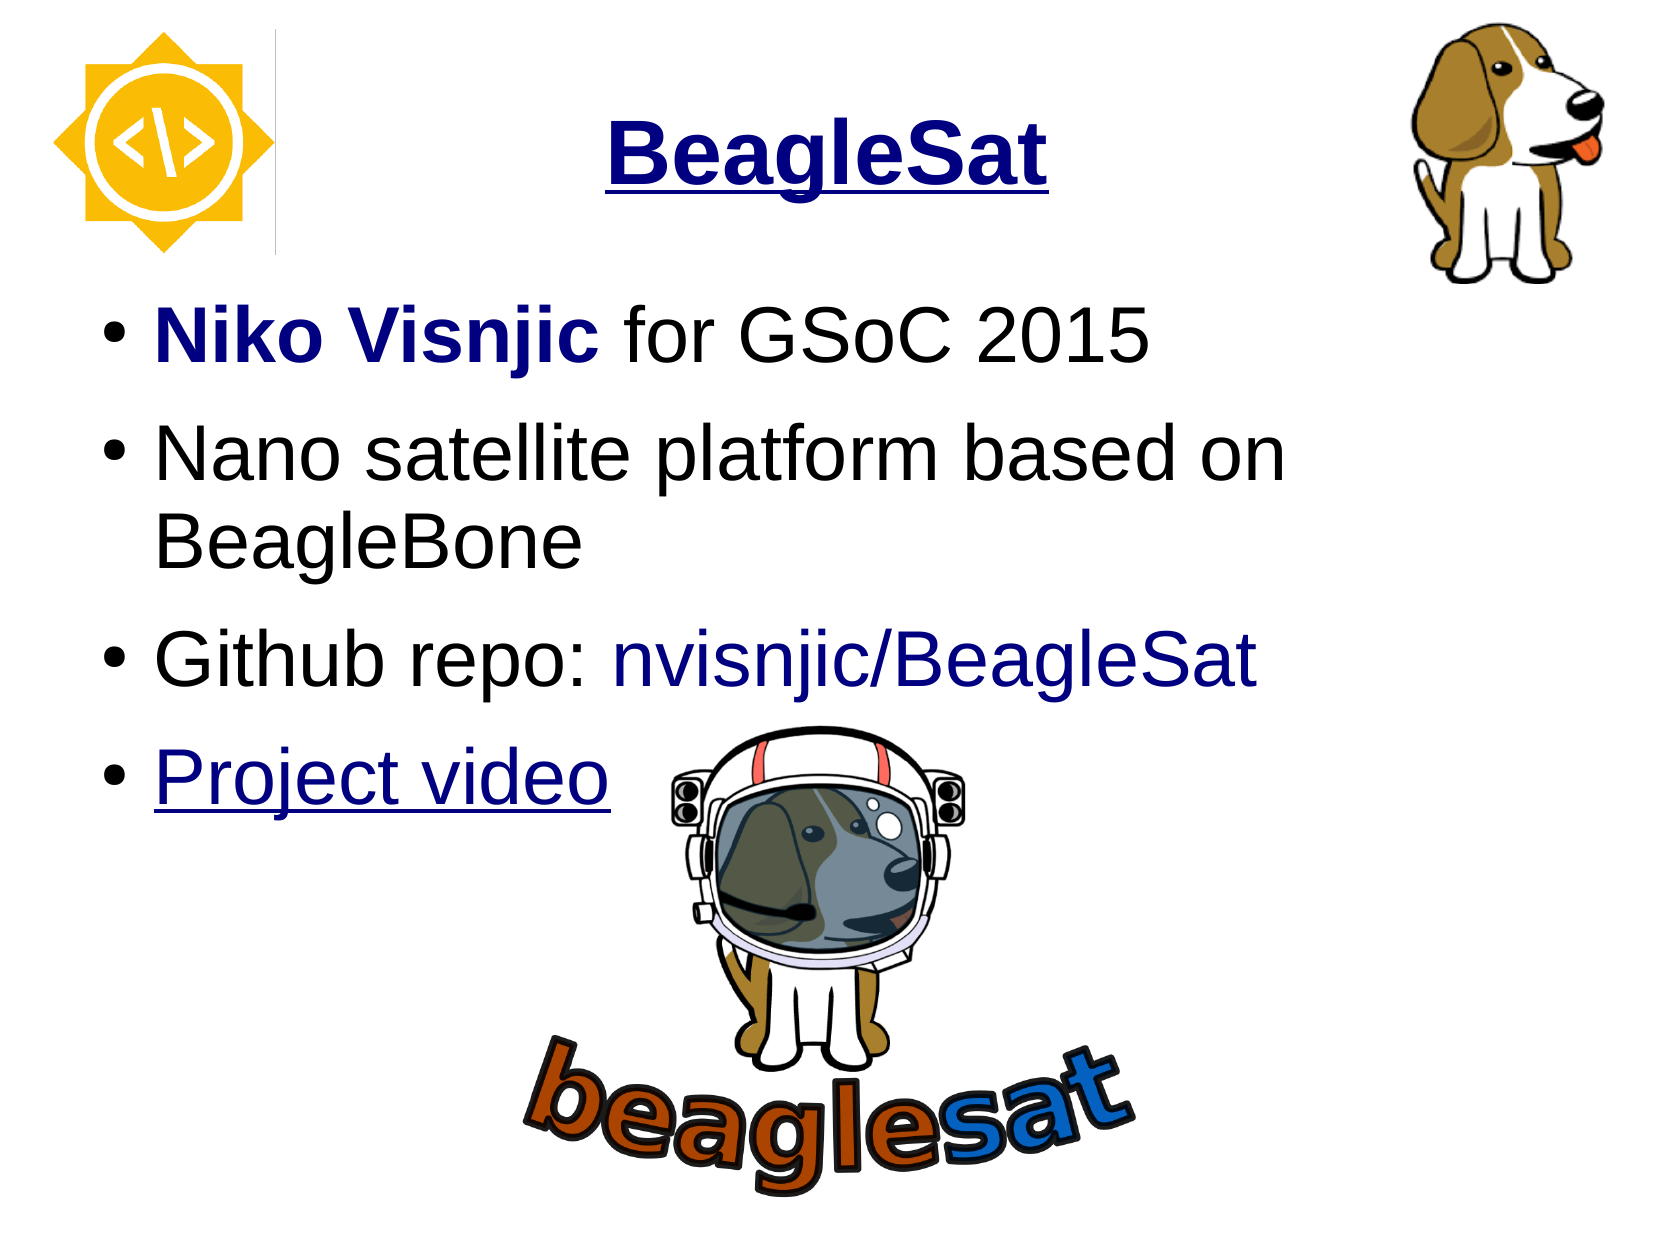

# BeagleSat
Niko Visnjic for GSoC 2015
Nano satellite platform based on BeagleBone
Github repo: nvisnjic/BeagleSat
Project video